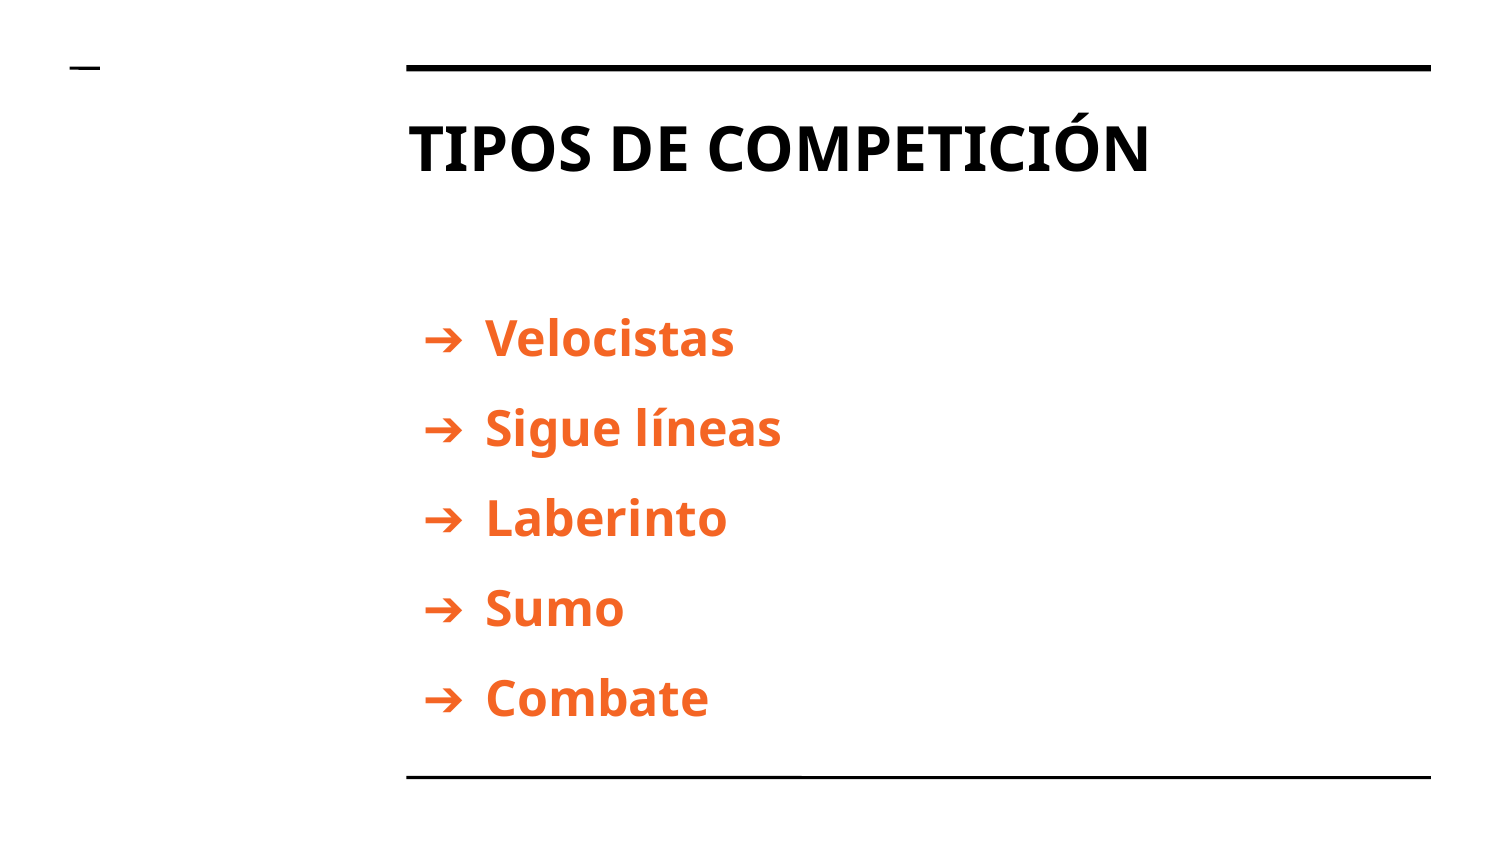

# TIPOS DE COMPETICIÓN
Velocistas
Sigue líneas
Laberinto
Sumo
Combate